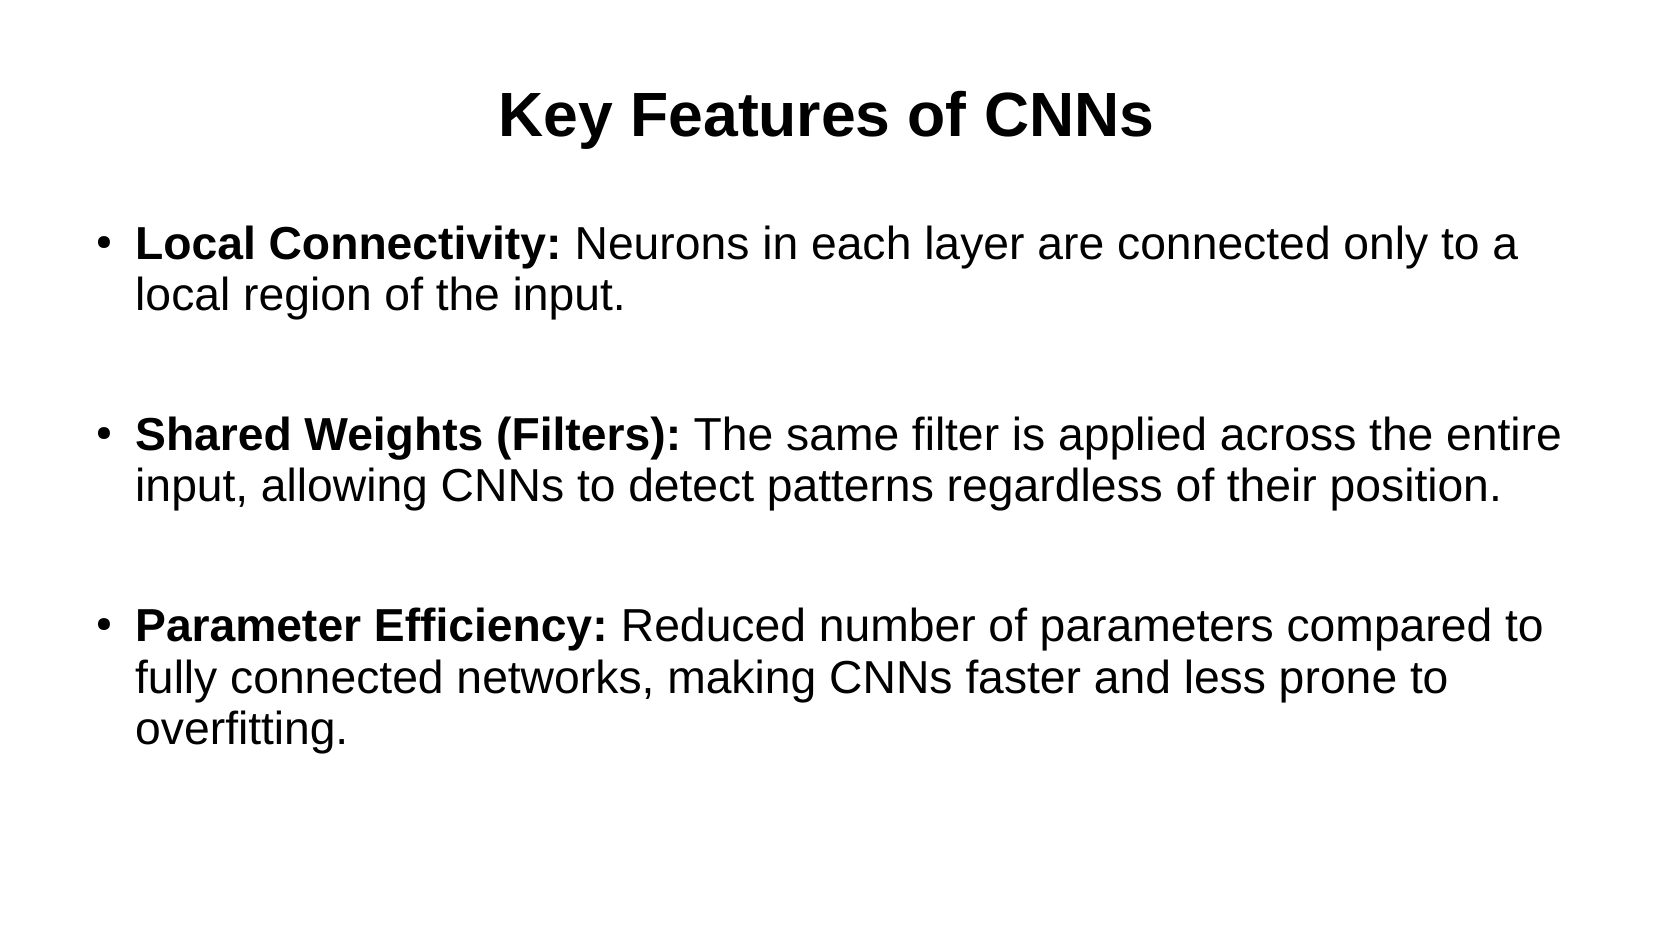

# Key Features of CNNs
Local Connectivity: Neurons in each layer are connected only to a local region of the input.
Shared Weights (Filters): The same filter is applied across the entire input, allowing CNNs to detect patterns regardless of their position.
Parameter Efficiency: Reduced number of parameters compared to fully connected networks, making CNNs faster and less prone to overfitting.